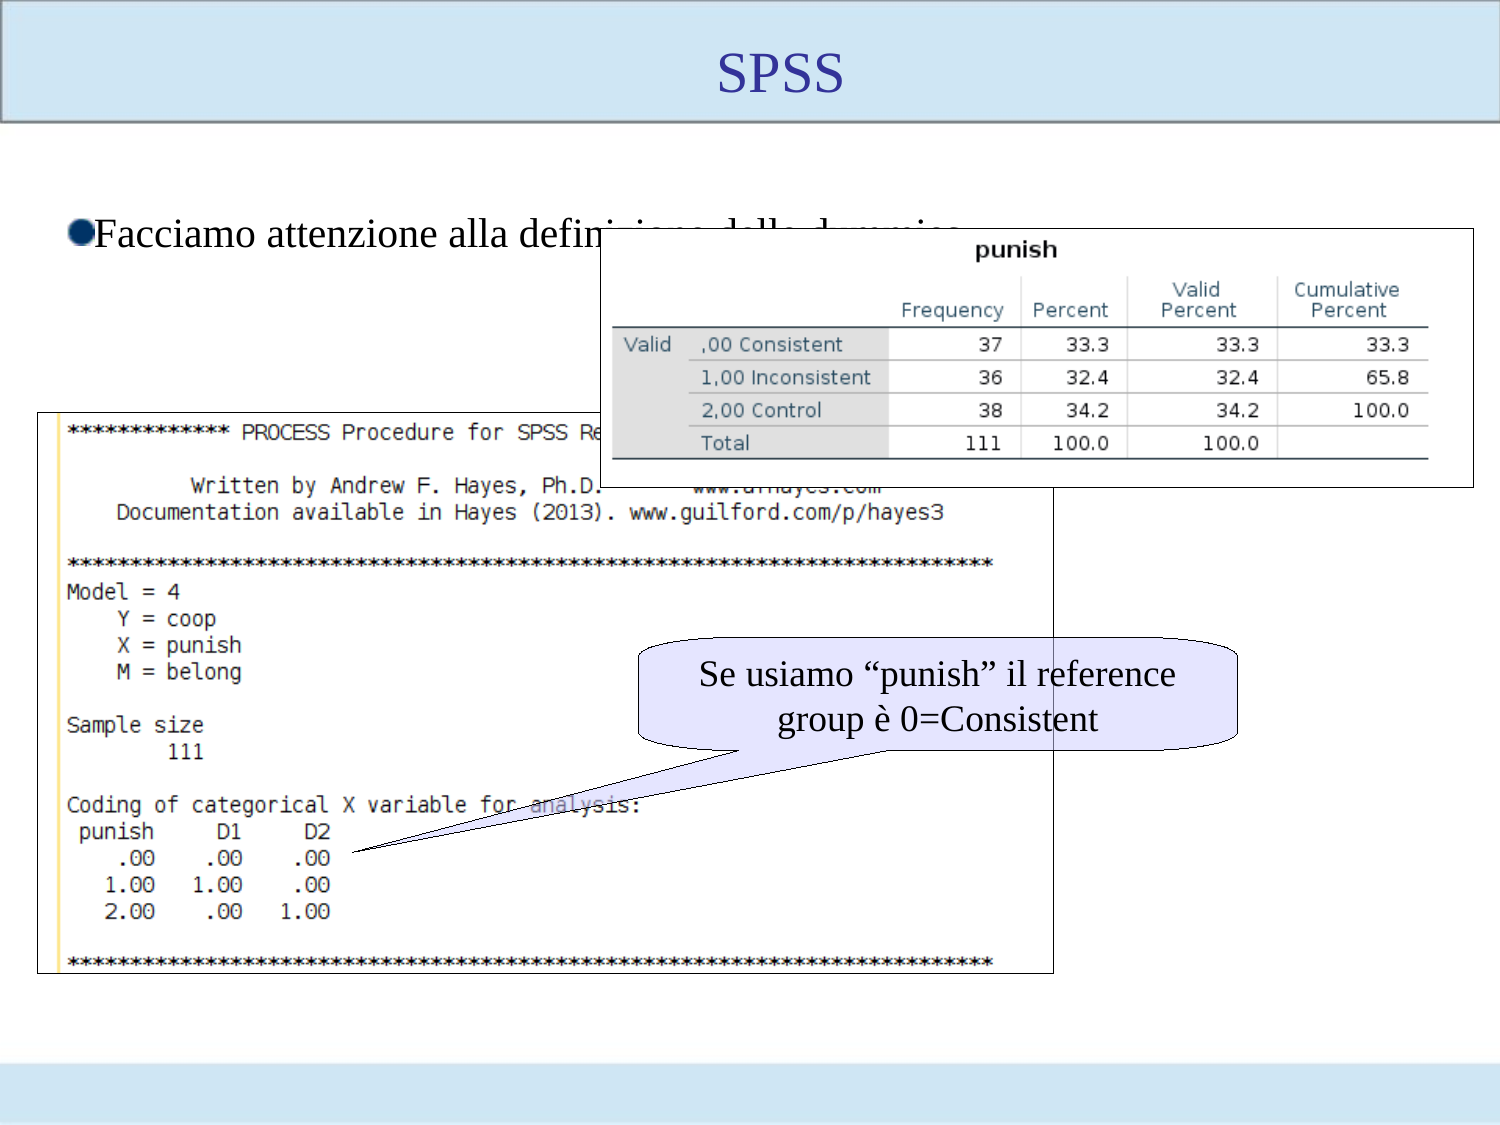

# SPSS
Facciamo attenzione alla definizione delle dummies
Se usiamo “punish” il reference group è 0=Consistent